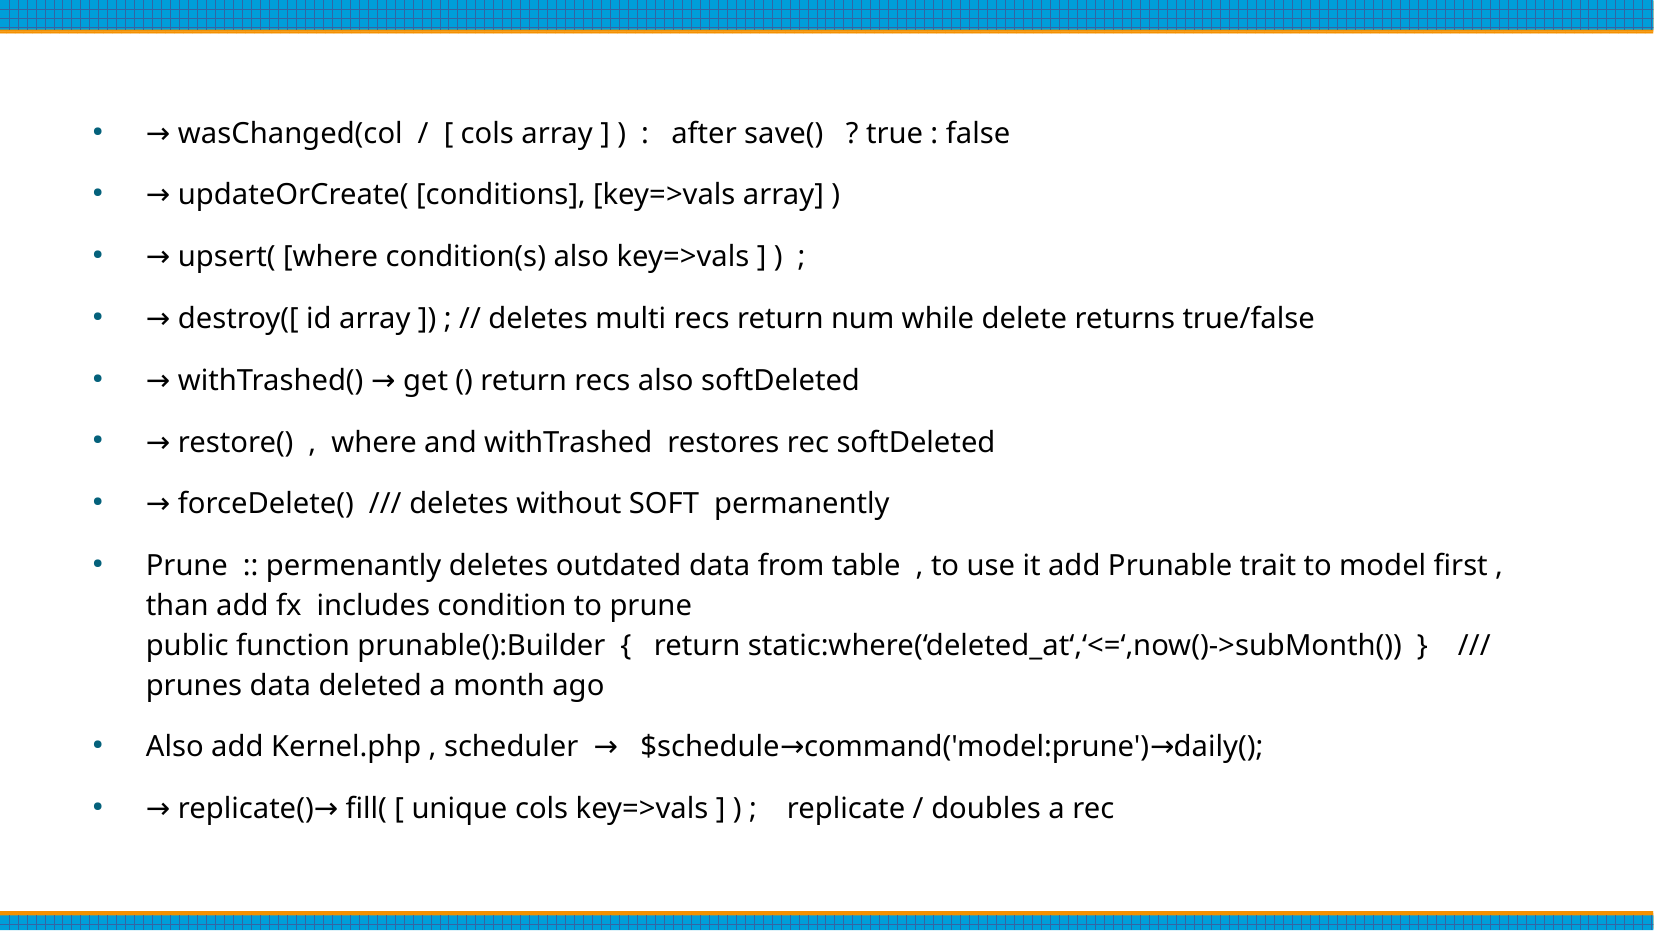

# → wasChanged(col / [ cols array ] ) : after save() ? true : false
→ updateOrCreate( [conditions], [key=>vals array] )
→ upsert( [where condition(s) also key=>vals ] ) ;
→ destroy([ id array ]) ; // deletes multi recs return num while delete returns true/false
→ withTrashed() → get () return recs also softDeleted
→ restore() , where and withTrashed restores rec softDeleted
→ forceDelete() /// deletes without SOFT permanently
Prune :: permenantly deletes outdated data from table , to use it add Prunable trait to model first , than add fx includes condition to prune
public function prunable():Builder { return static:where(‘deleted_at‘,‘<=‘,now()->subMonth()) } /// prunes data deleted a month ago
Also add Kernel.php , scheduler → $schedule→command('model:prune')→daily();
→ replicate()→ fill( [ unique cols key=>vals ] ) ; replicate / doubles a rec